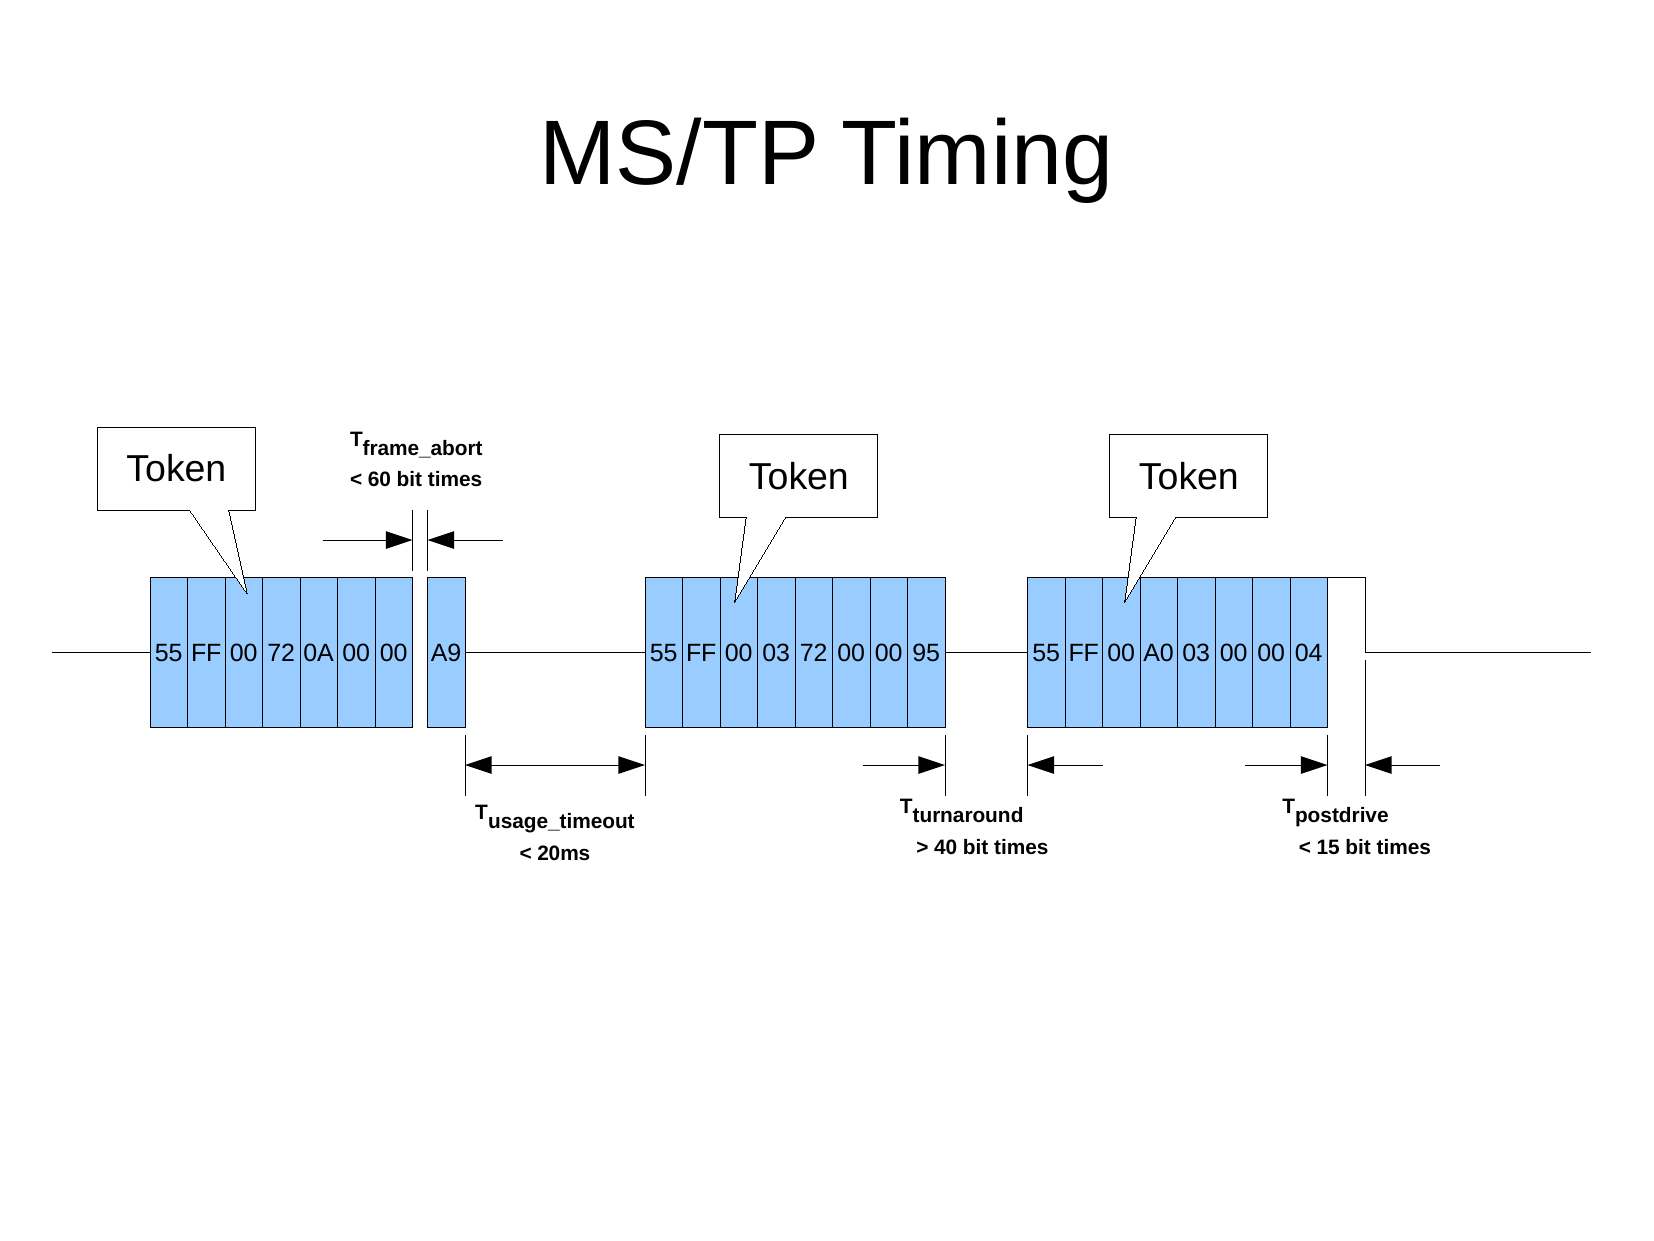

# MS/TP Timing
Tframe_abort
< 60 bit times
Token
Token
Token
55
FF
00
72
0A
00
00
A9
55
FF
00
03
72
00
00
95
55
FF
00
A0
03
00
00
04
Tturnaround
> 40 bit times
Tpostdrive
< 15 bit times
Tusage_timeout
< 20ms